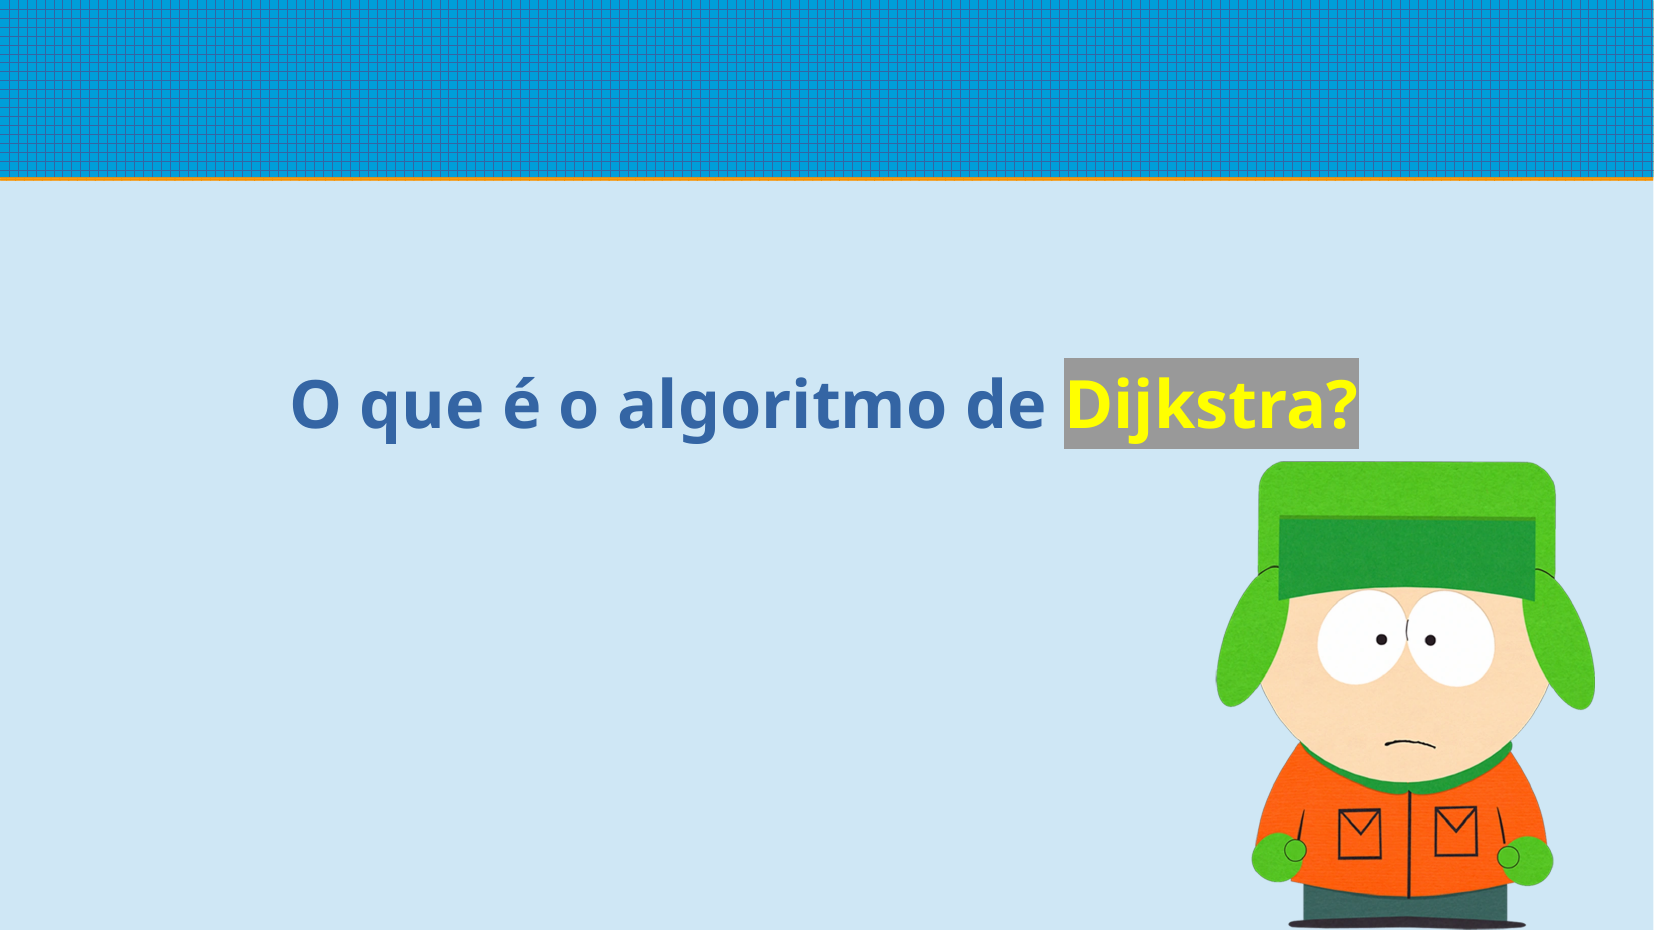

# O que é o algoritmo de Dijkstra?